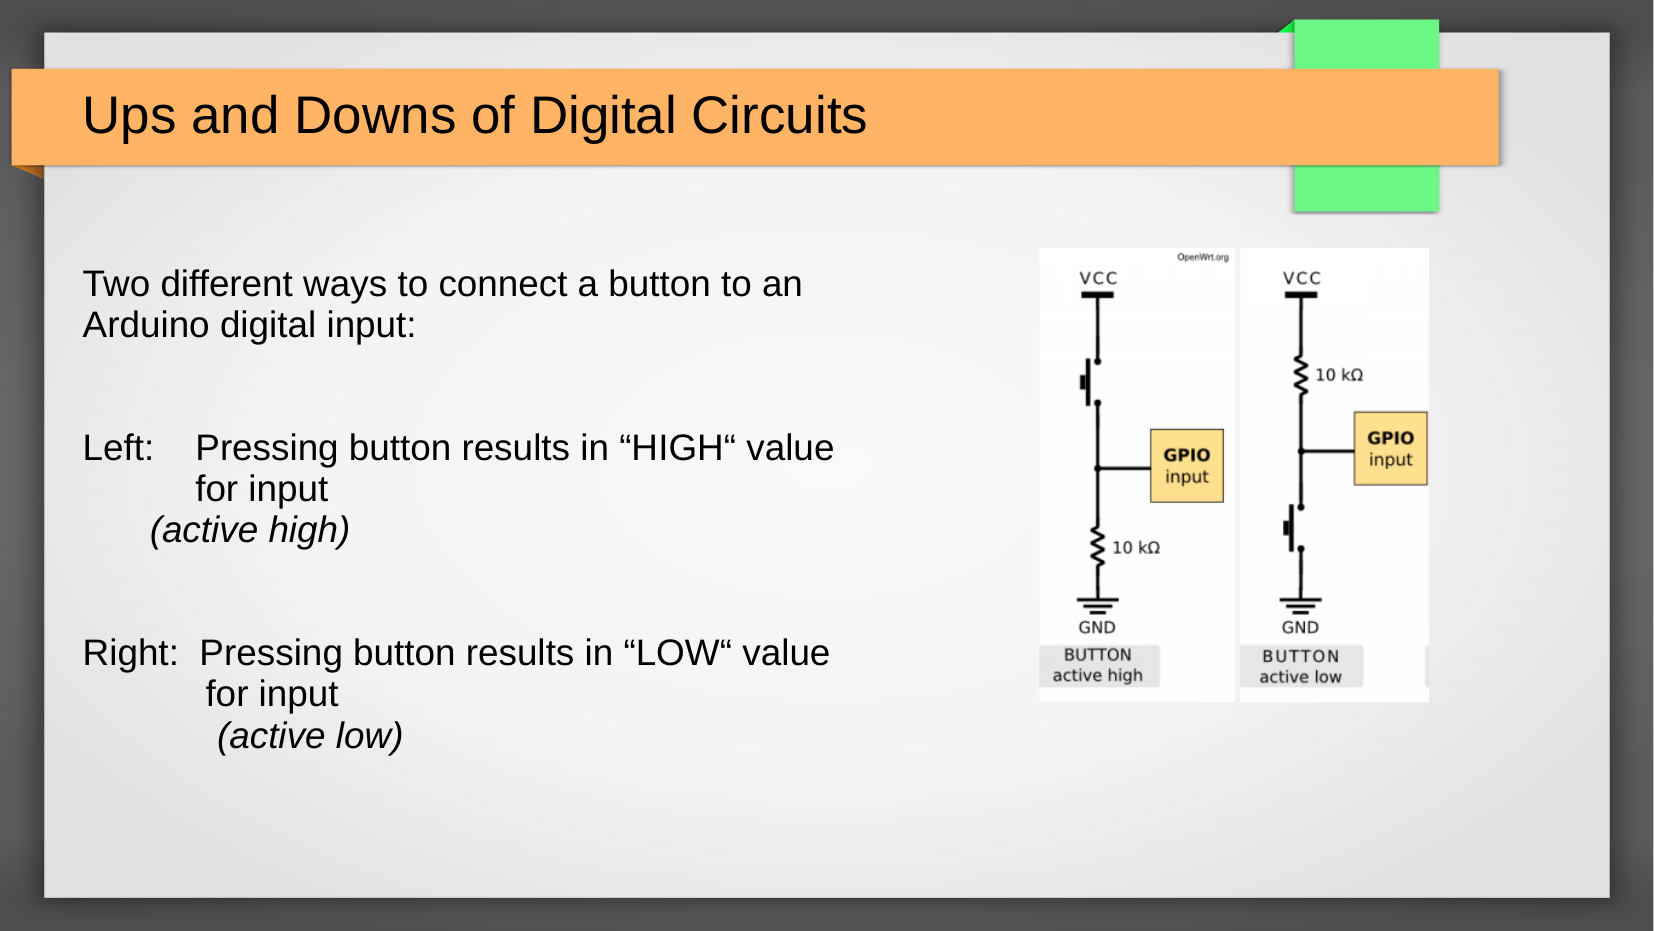

# Ups and Downs of Digital Circuits
Two different ways to connect a button to an Arduino digital input:
Left: Pressing button results in “HIGH“ value
 for input
		(active high)
Right: Pressing button results in “LOW“ value
 for input
	 	(active low)